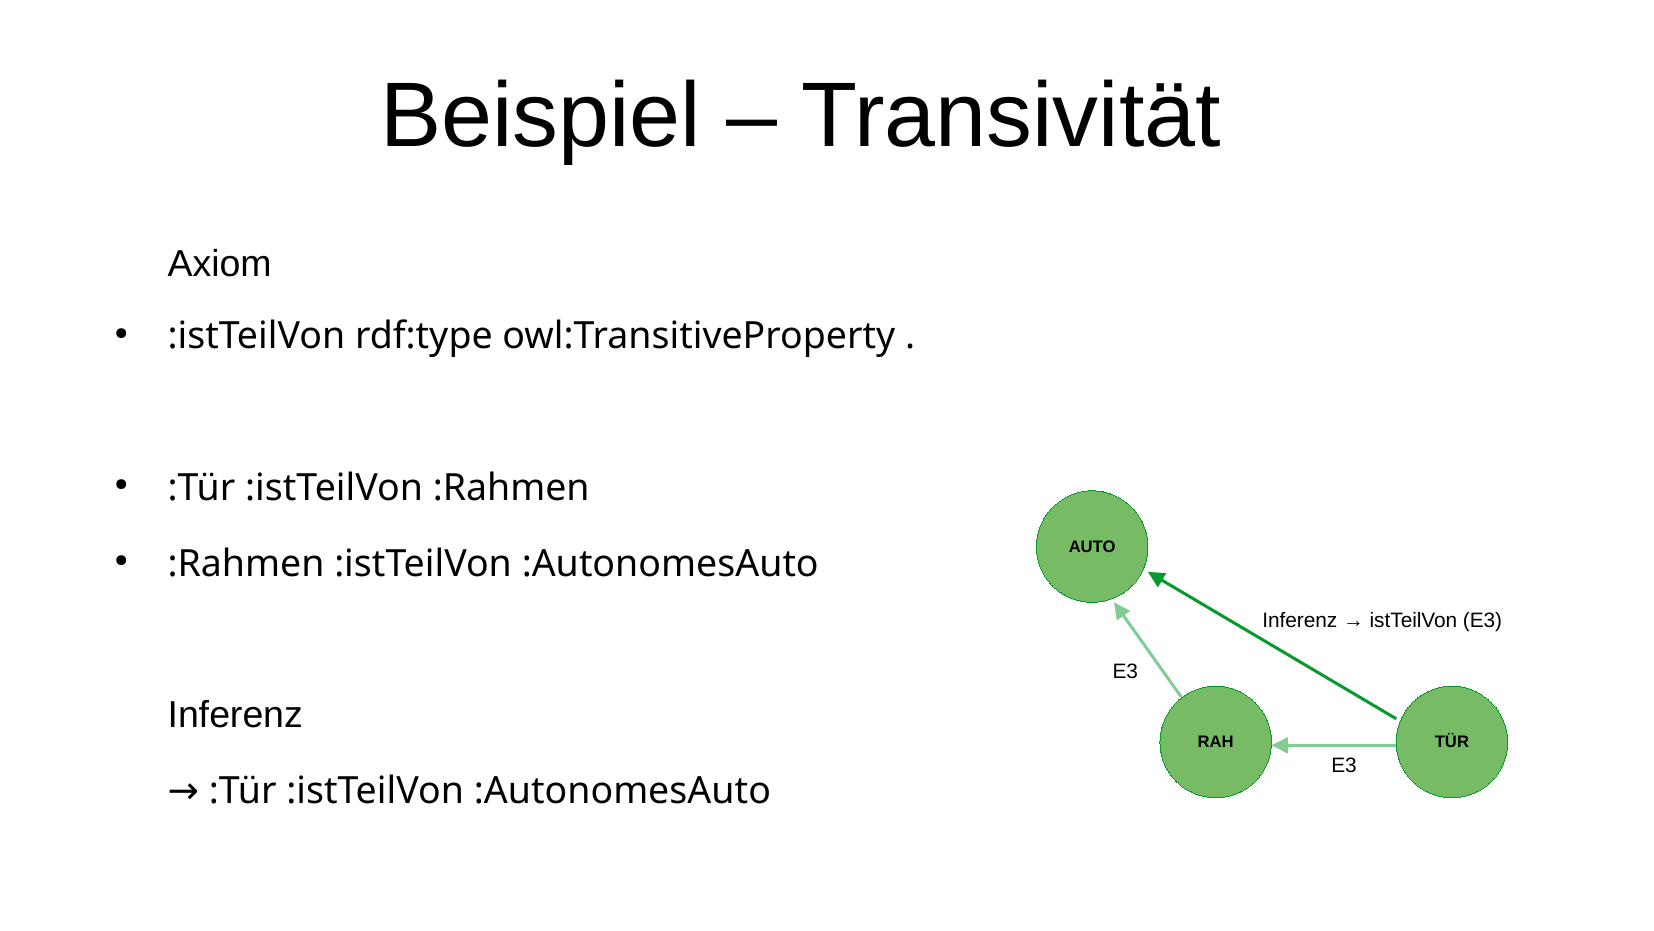

Beispiel – Transivität
# Axiom
:istTeilVon rdf:type owl:TransitiveProperty .
:Tür :istTeilVon :Rahmen
:Rahmen :istTeilVon :AutonomesAuto
Inferenz
→ :Tür :istTeilVon :AutonomesAuto
AUTO
Inferenz → istTeilVon (E3)
E3
RAH
TÜR
E3